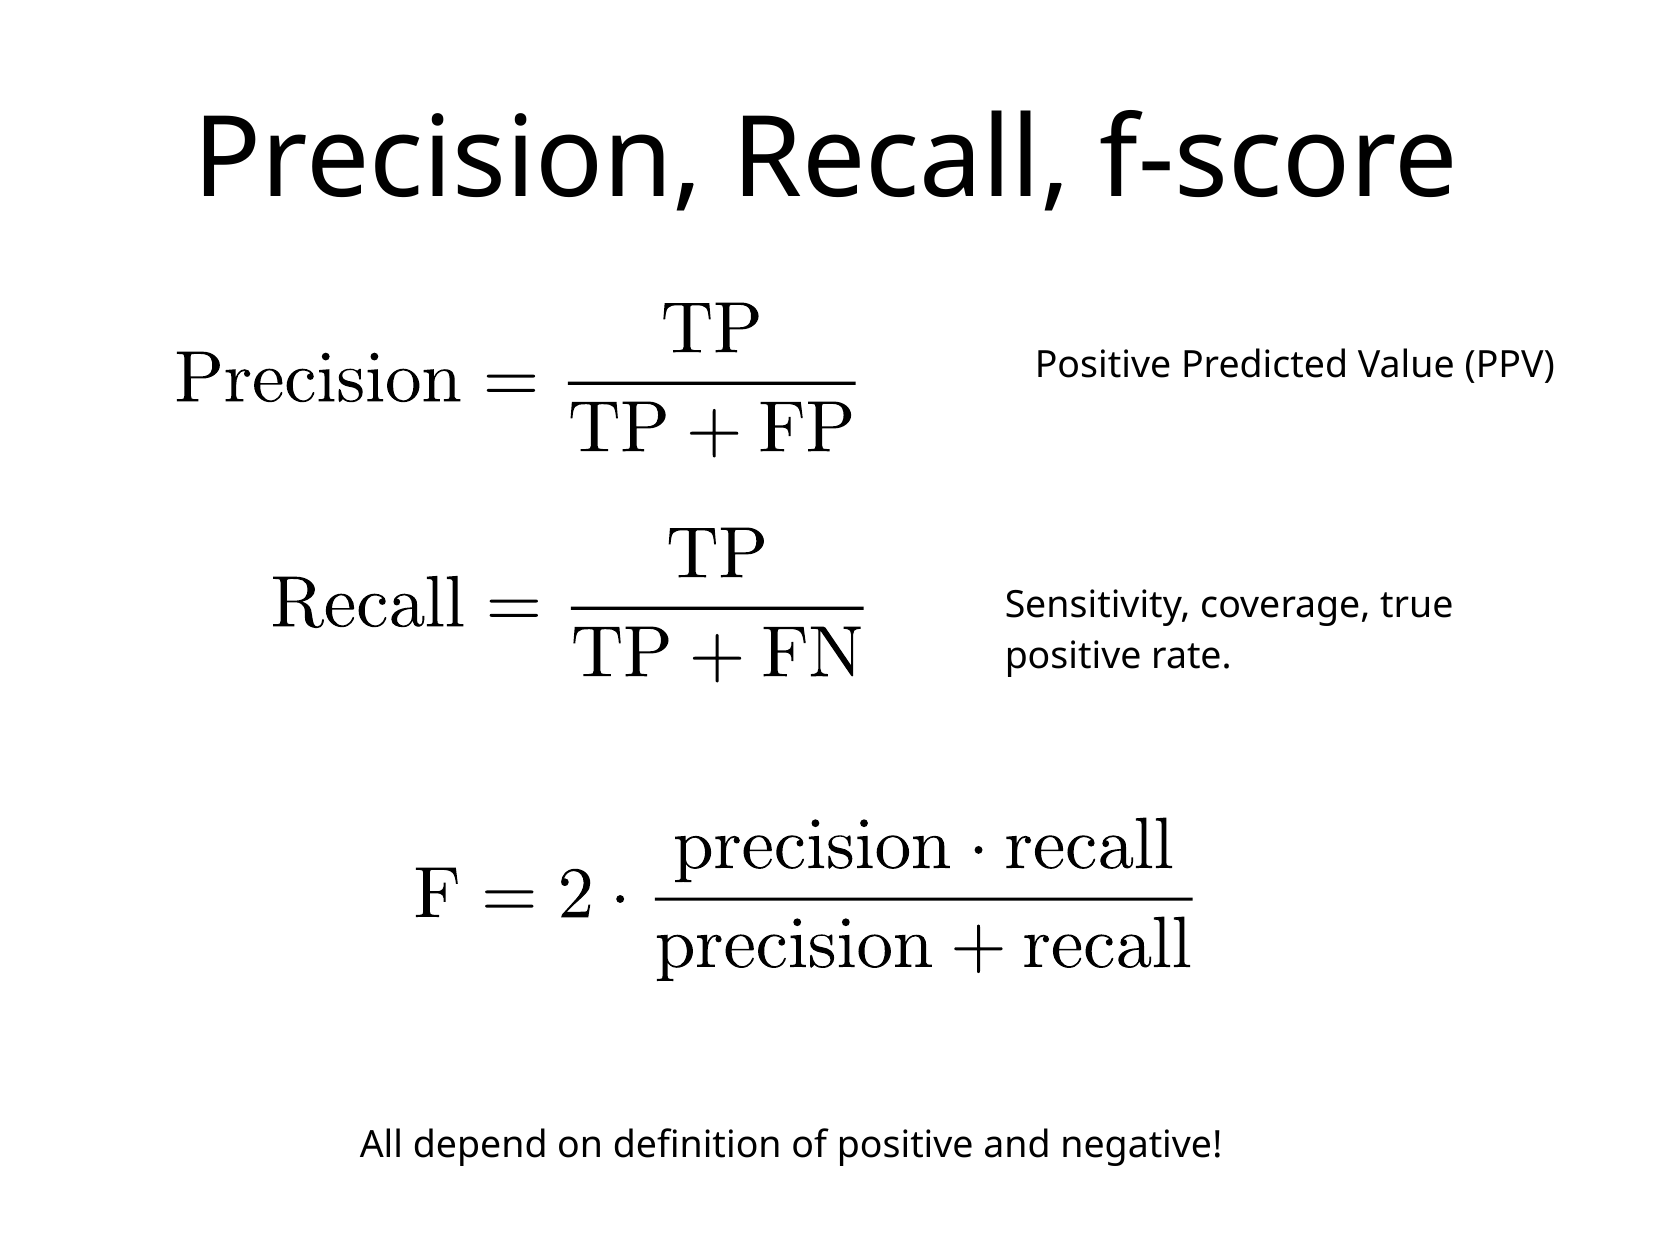

# Precision, Recall, f-score
Positive Predicted Value (PPV)
Sensitivity, coverage, true positive rate.
All depend on definition of positive and negative!